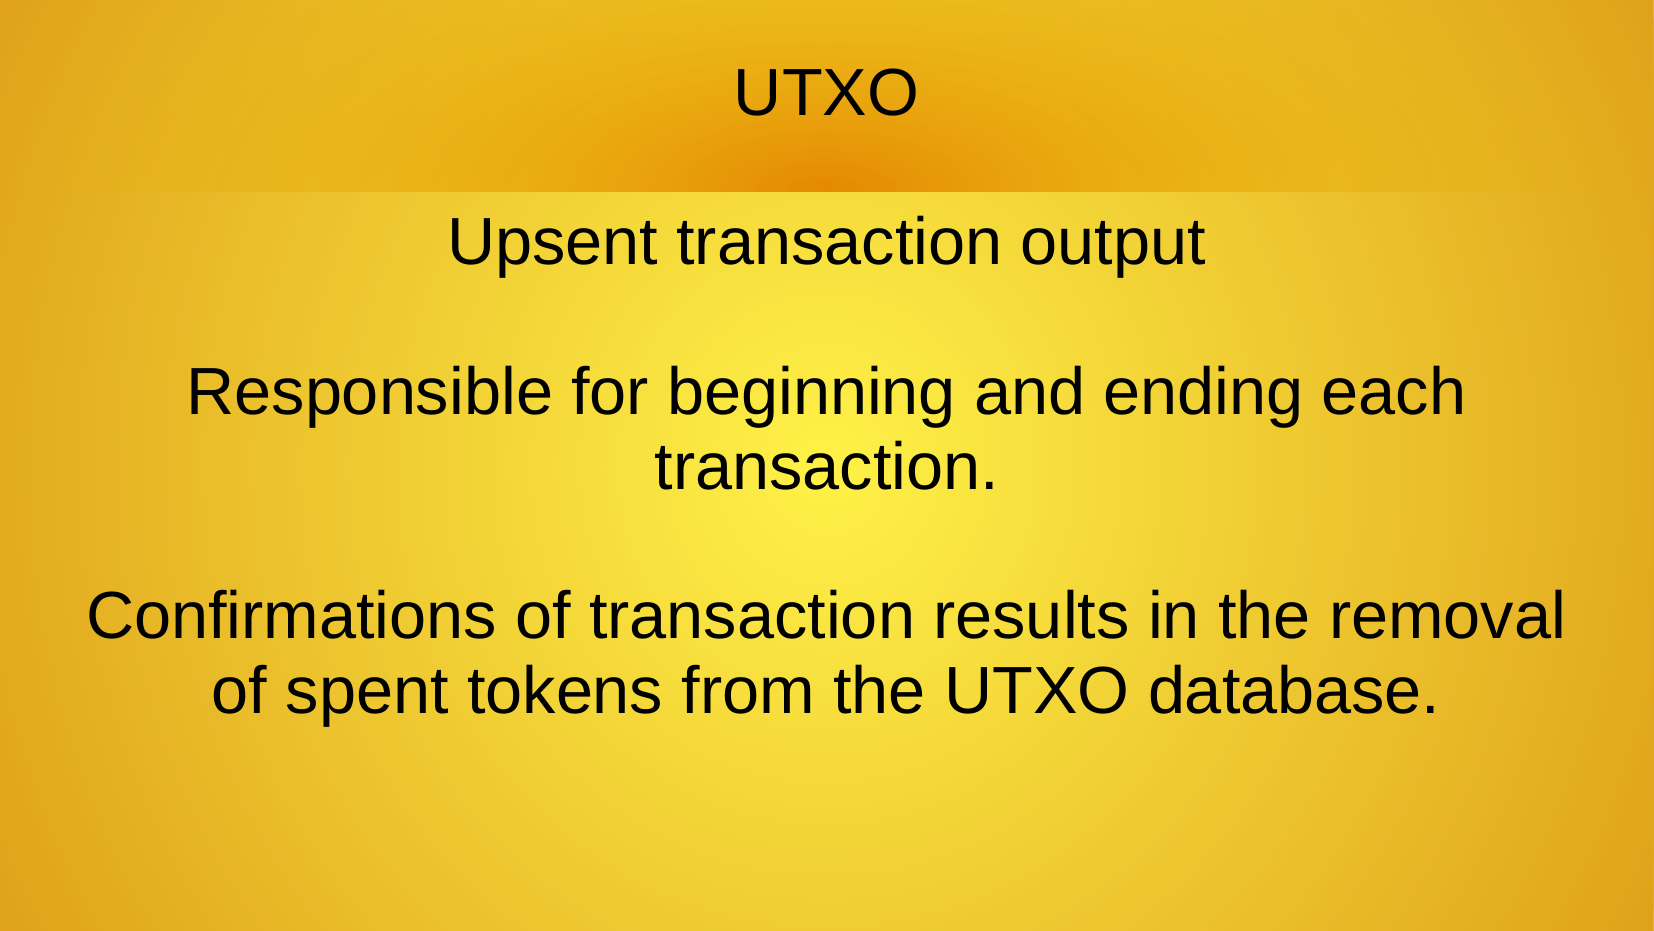

# UTXO
Upsent transaction output
Responsible for beginning and ending each transaction.
Confirmations of transaction results in the removal of spent tokens from the UTXO database.